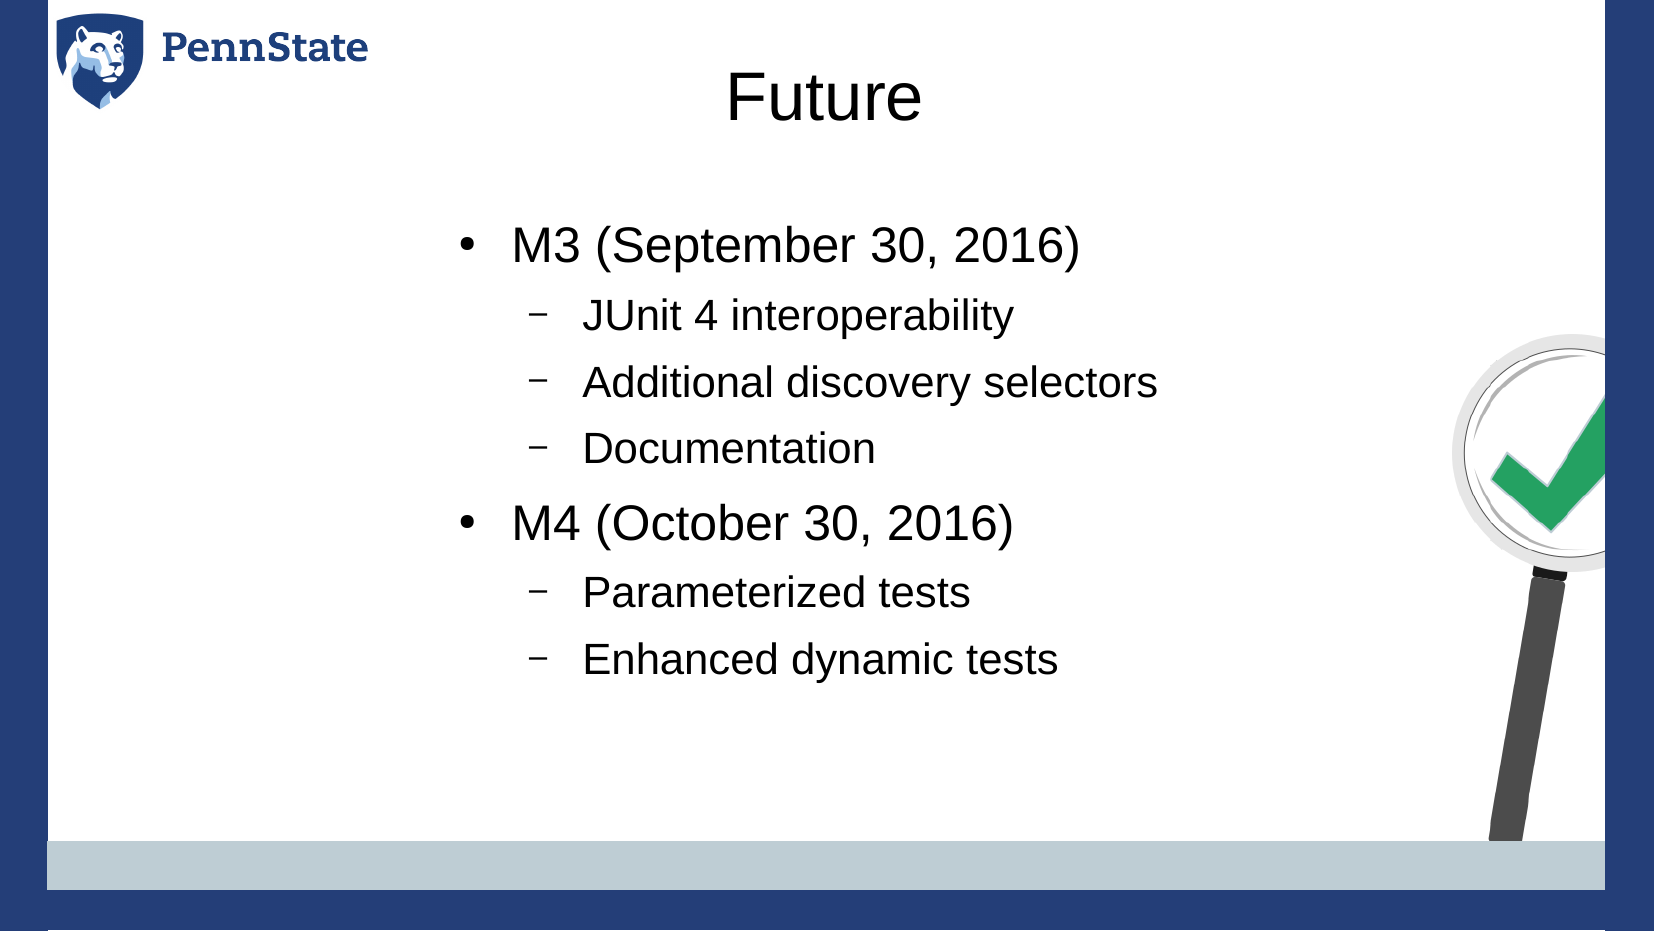

# Future
M3 (September 30, 2016)
JUnit 4 interoperability
Additional discovery selectors
Documentation
M4 (October 30, 2016)
Parameterized tests
Enhanced dynamic tests